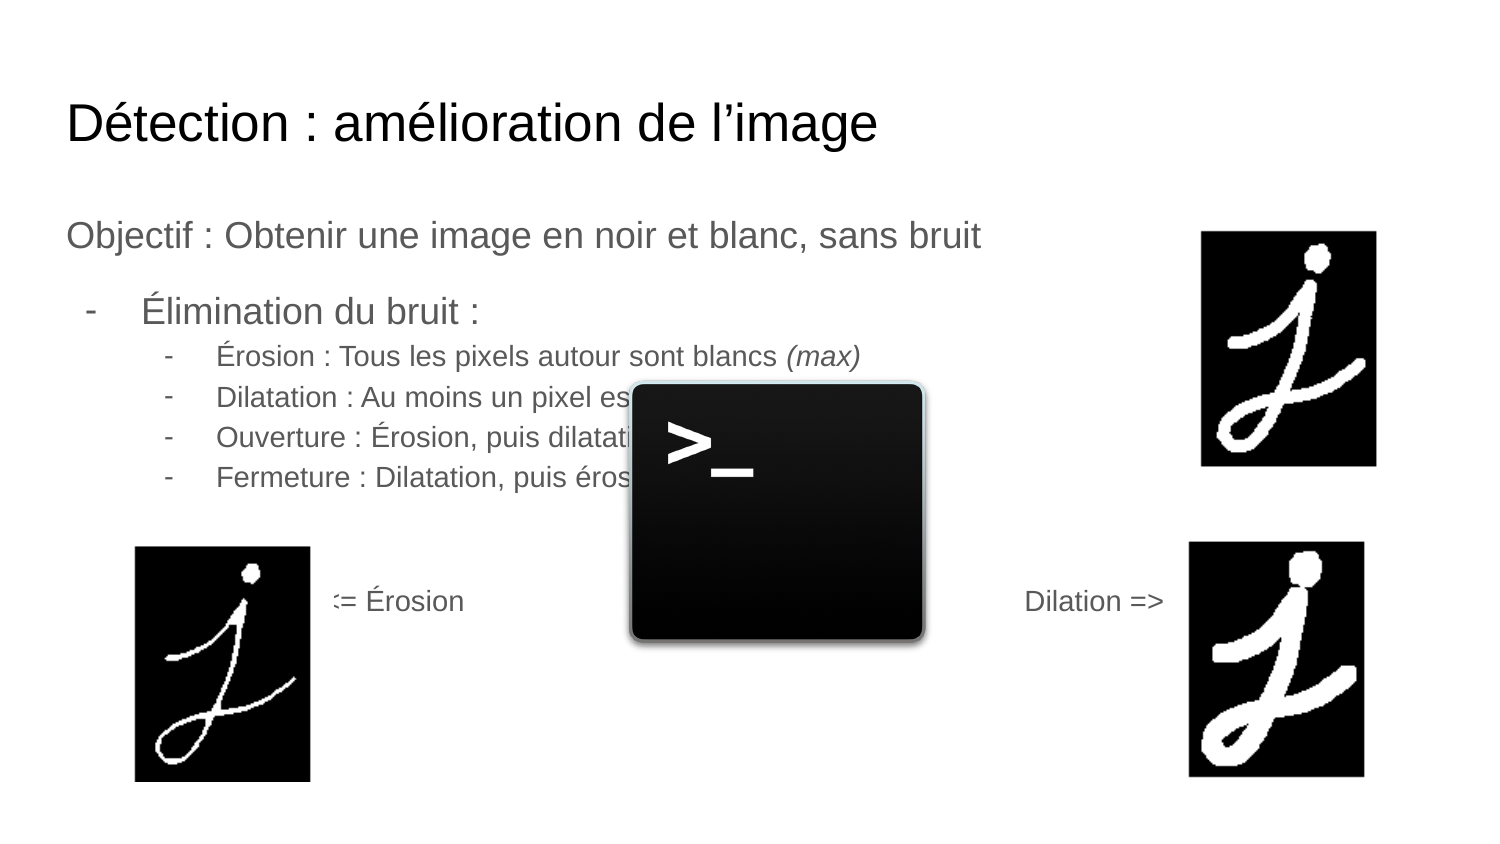

# Détection : amélioration de l’image
Objectif : Obtenir une image en noir et blanc, sans bruit
Élimination du bruit :
Érosion : Tous les pixels autour sont blancs (max)
Dilatation : Au moins un pixel est blanc (min)
Ouverture : Érosion, puis dilatation
Fermeture : Dilatation, puis érosion
 <= Érosion Dilation =>